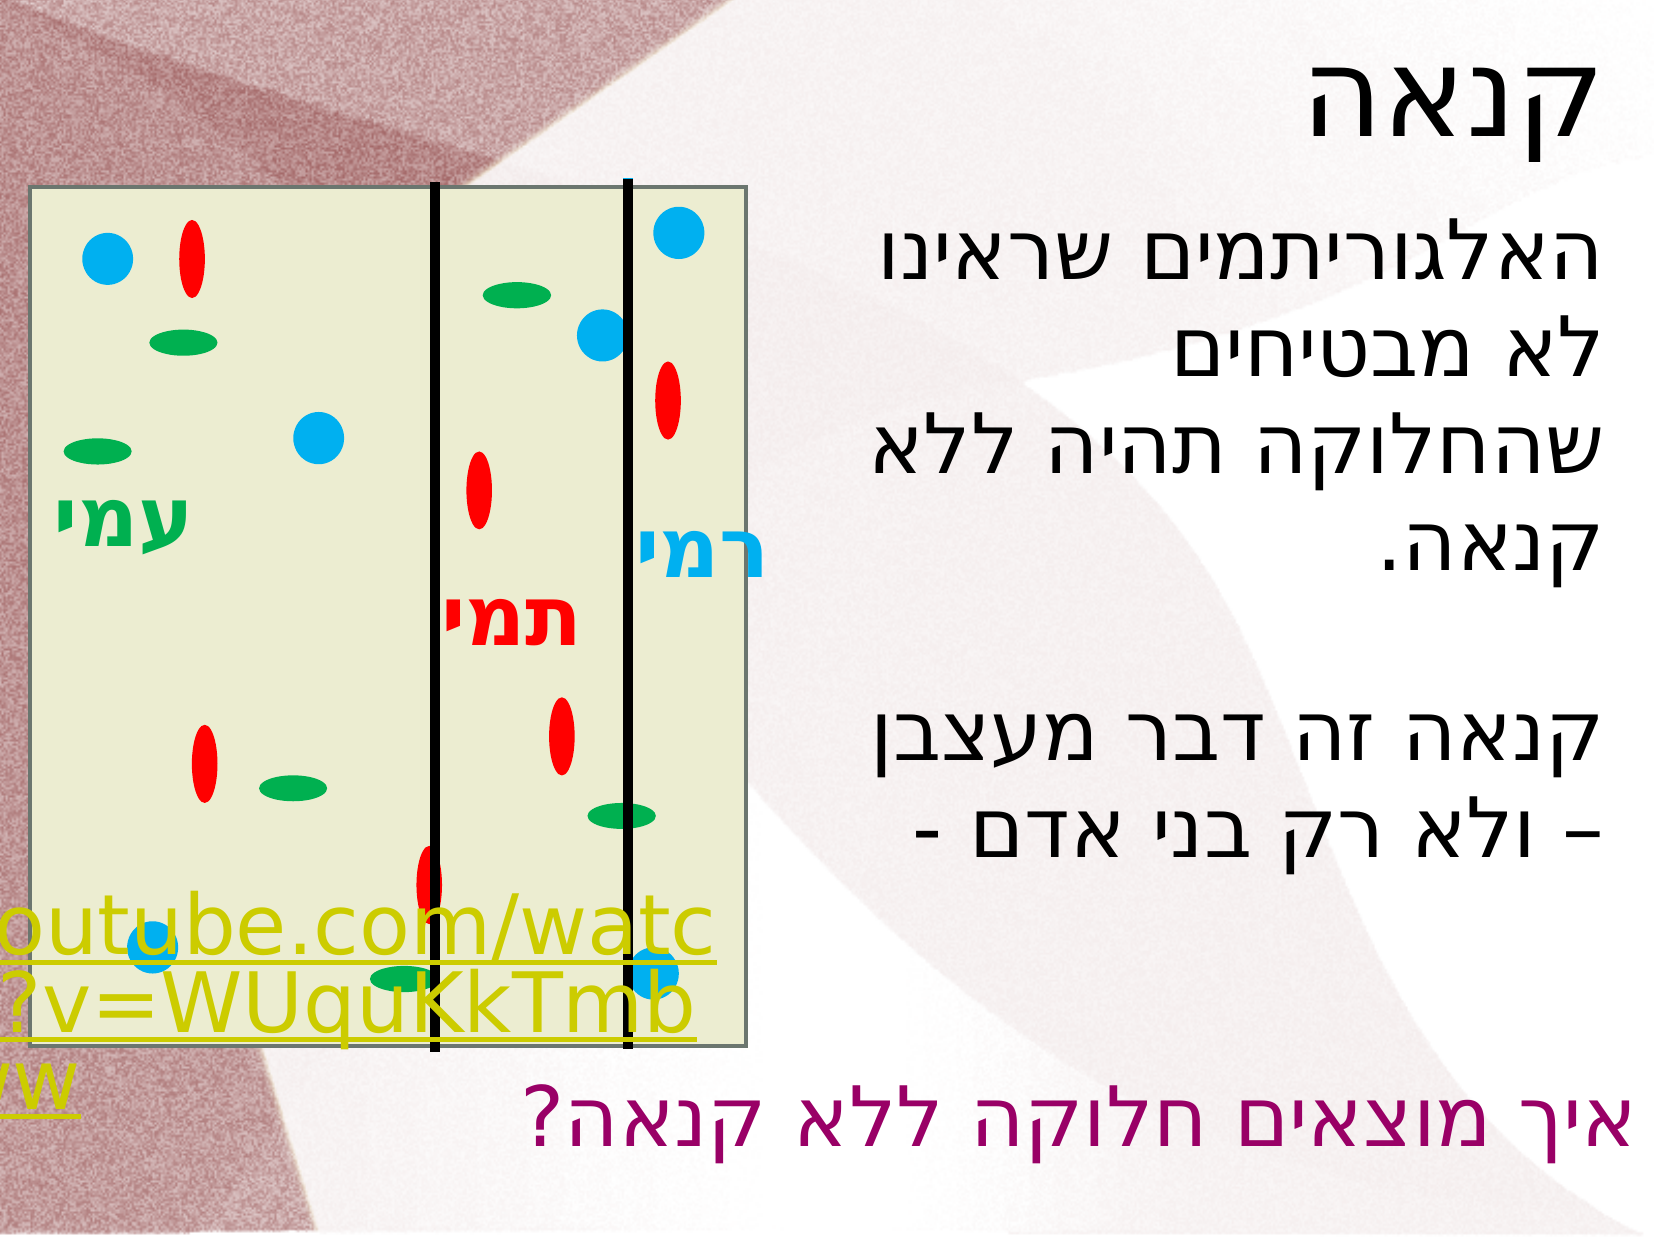

# קנאה
האלגוריתמים שראינו לא מבטיחים שהחלוקה תהיה ללא קנאה.
קנאה זה דבר מעצבן – ולא רק בני אדם -
youtube.com/watch?v=WUquKkTmbww
עמי
רמי
תמי
איך מוצאים חלוקה ללא קנאה?